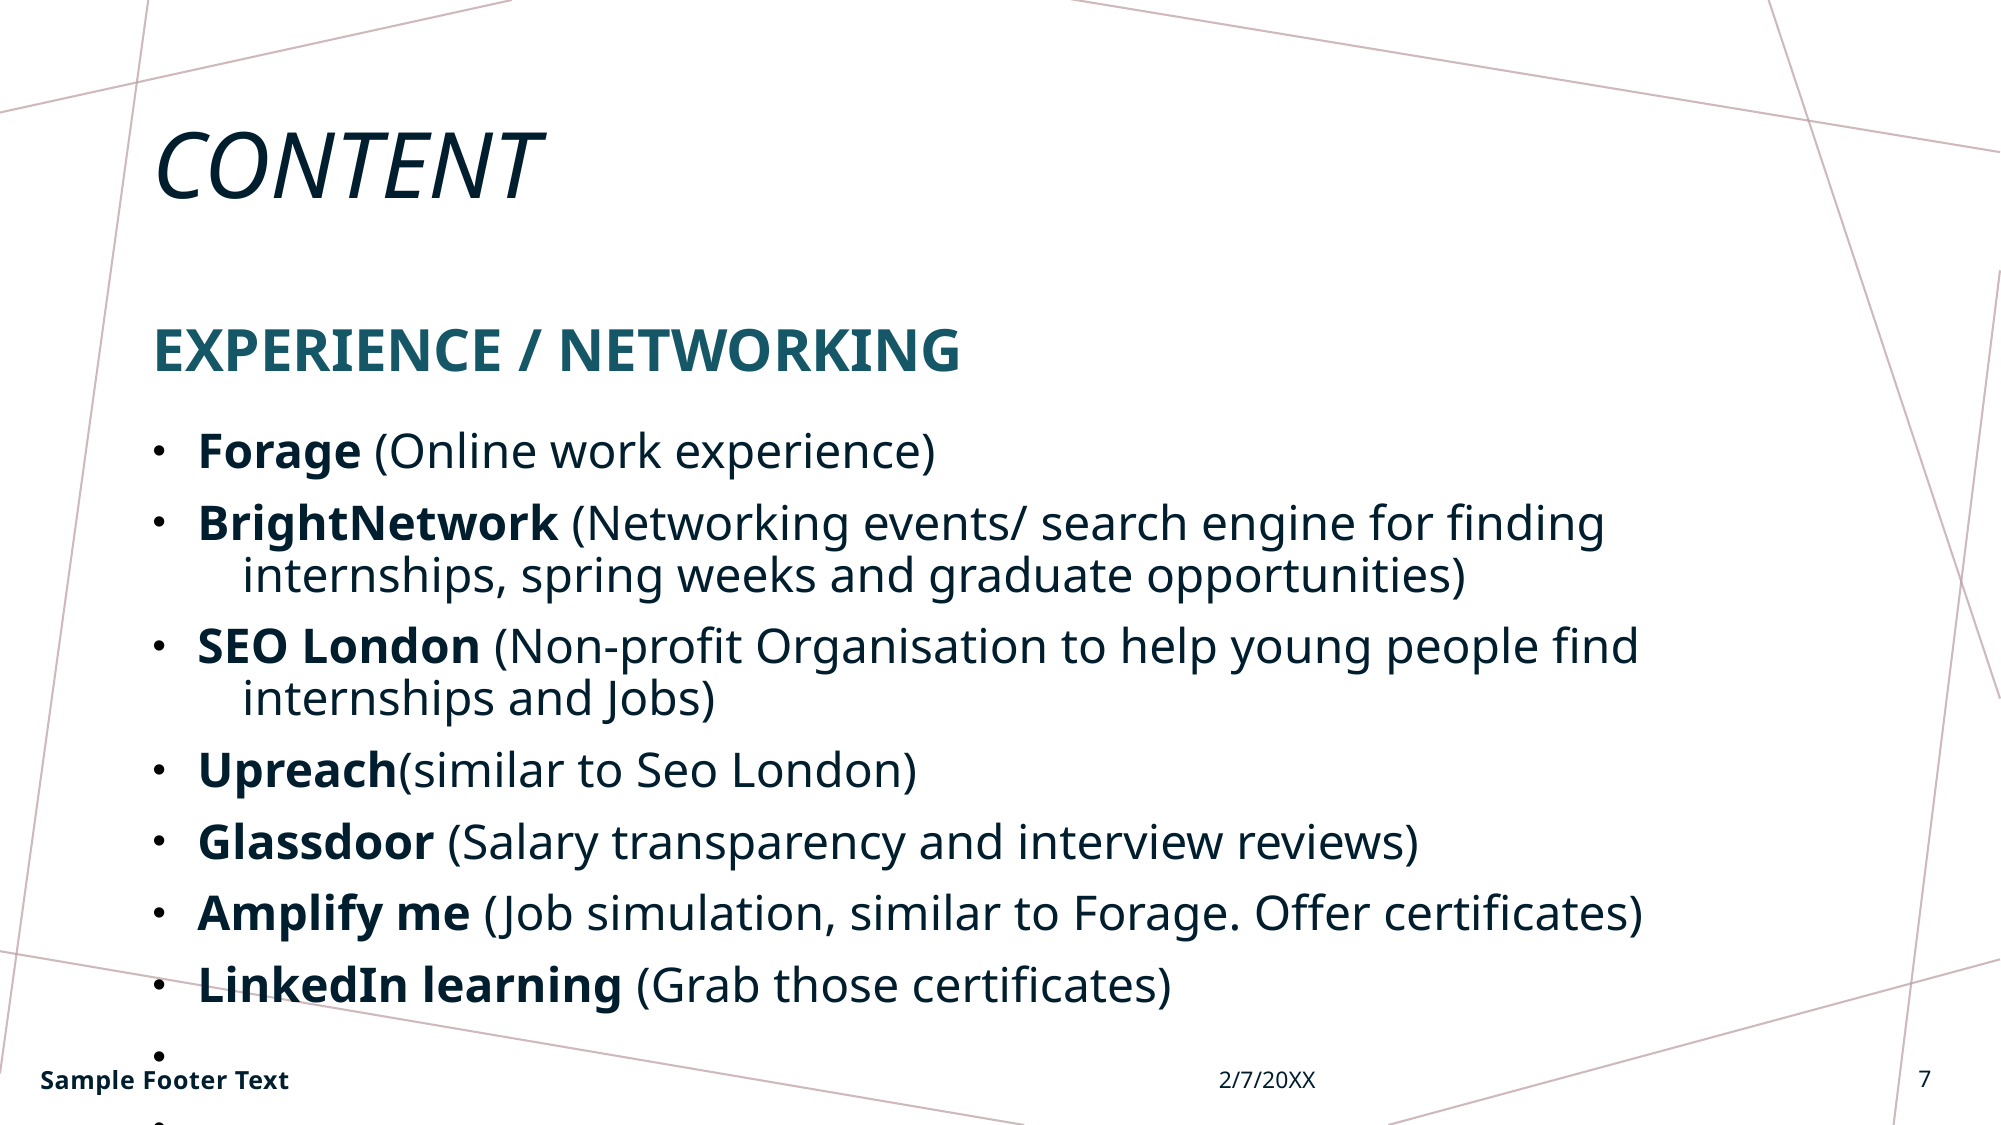

# Content
Experience / Networking
Forage (Online work experience)
BrightNetwork (Networking events/ search engine for finding internships, spring weeks and graduate opportunities)
SEO London (Non-profit Organisation to help young people find internships and Jobs)
Upreach(similar to Seo London)
Glassdoor (Salary transparency and interview reviews)
Amplify me (Job simulation, similar to Forage. Offer certificates)
LinkedIn learning (Grab those certificates)
Sample Footer Text
2/7/20XX